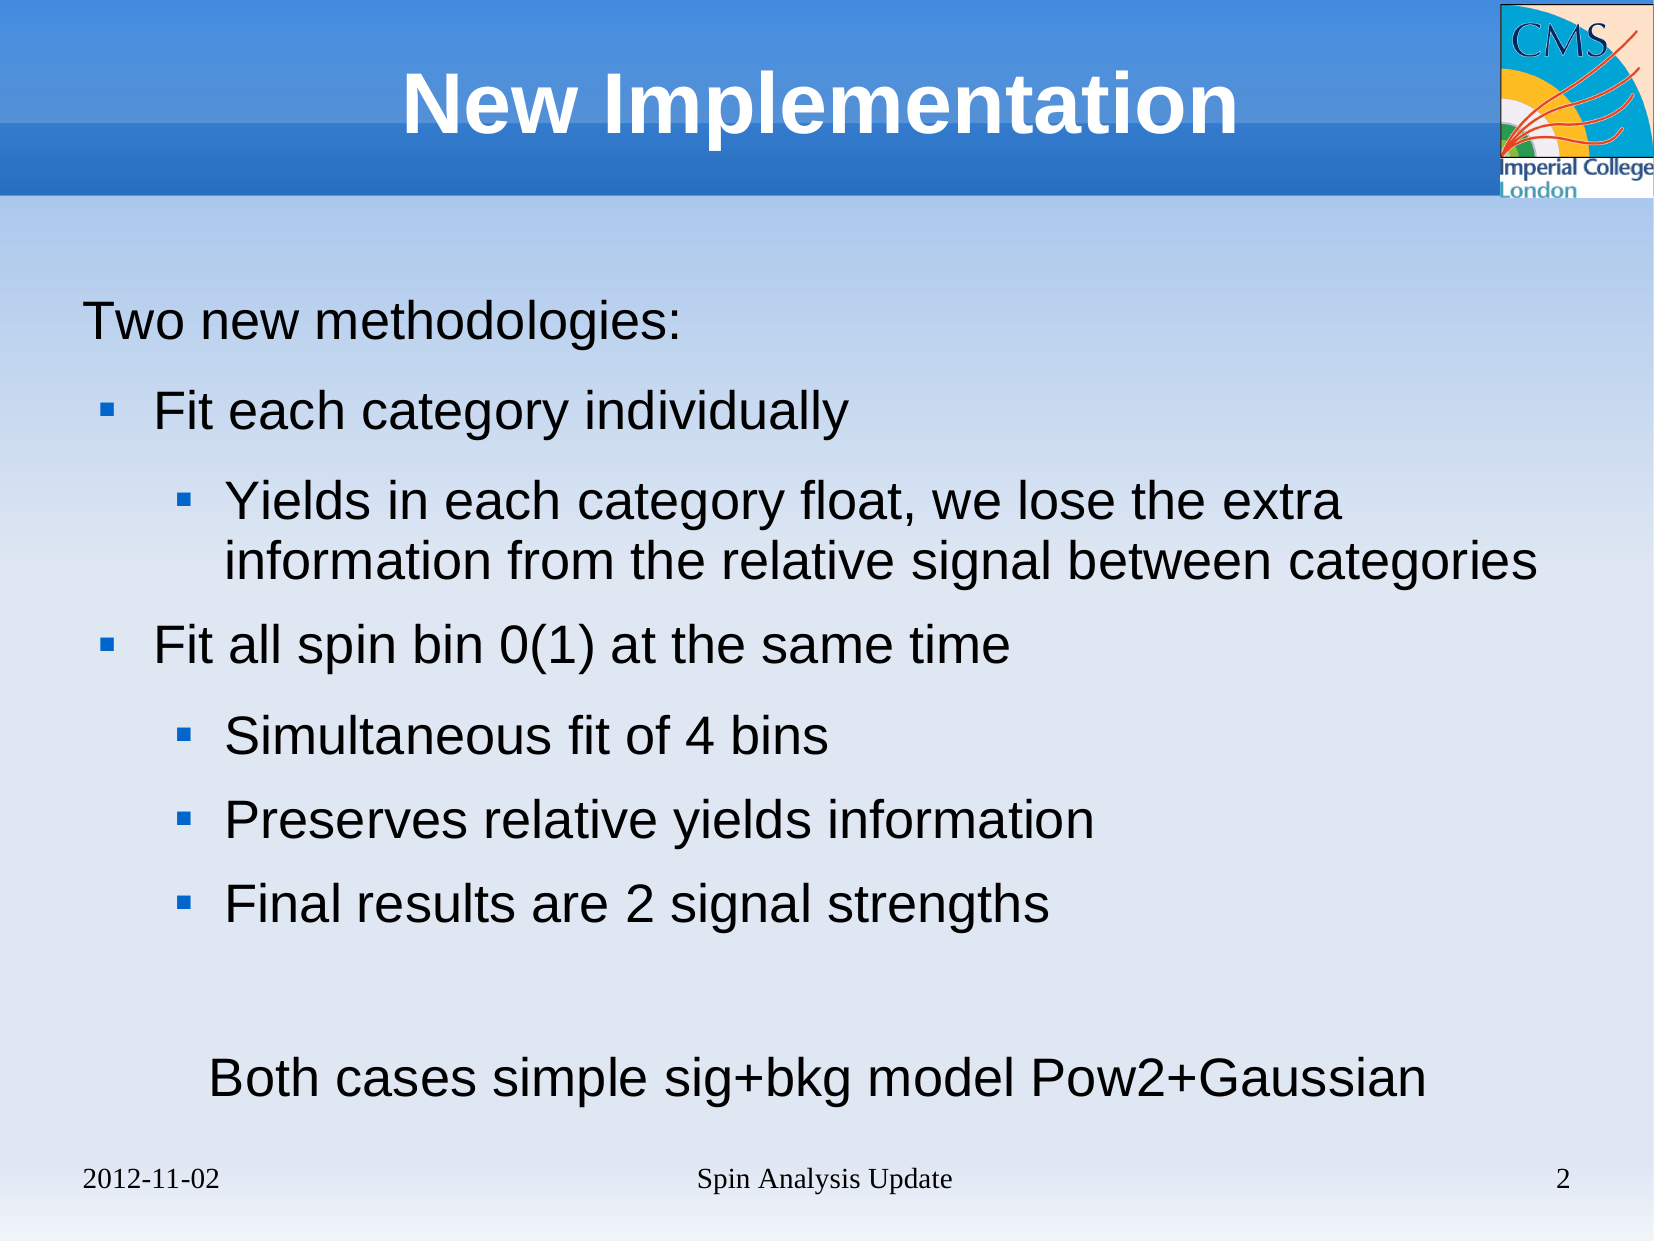

# New Implementation
Two new methodologies:
Fit each category individually
Yields in each category float, we lose the extra information from the relative signal between categories
Fit all spin bin 0(1) at the same time
Simultaneous fit of 4 bins
Preserves relative yields information
Final results are 2 signal strengths
Both cases simple sig+bkg model Pow2+Gaussian
2012-11-02
Spin Analysis Update
2